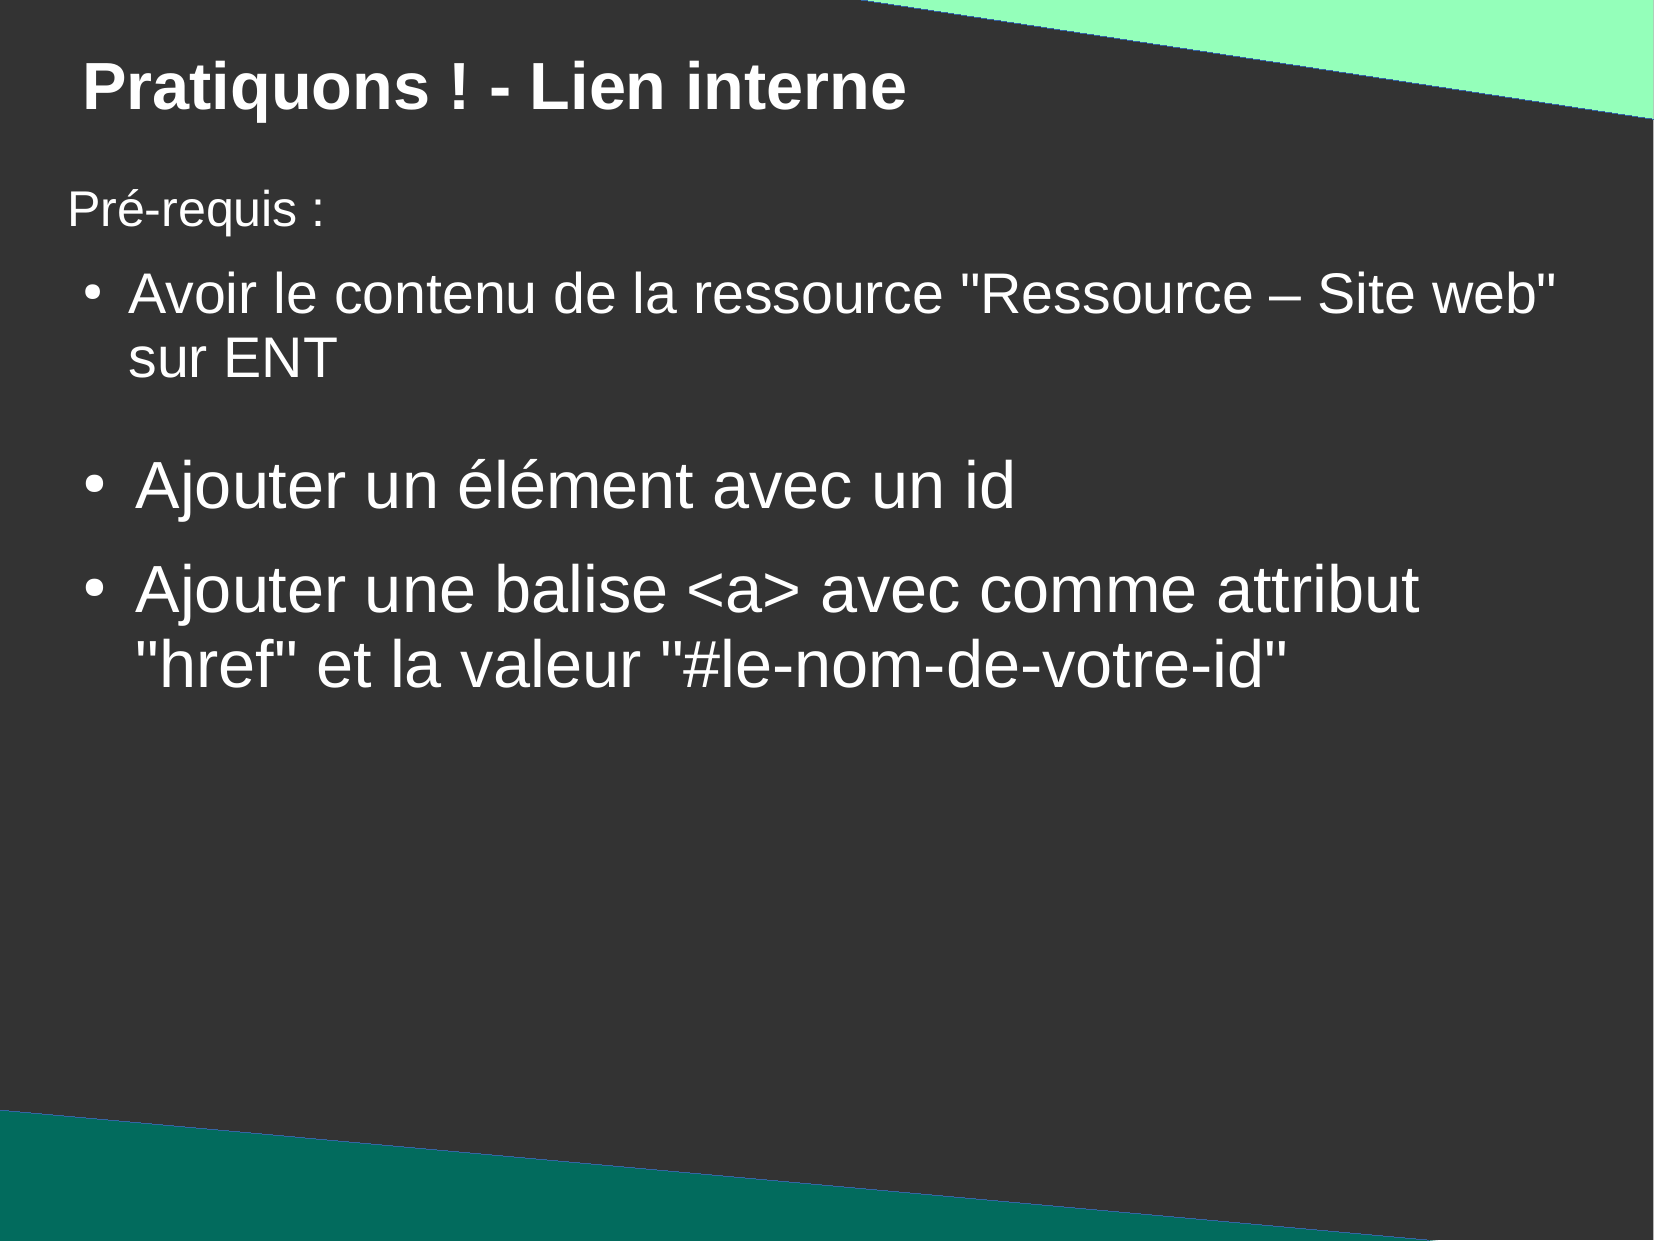

# Pratiquons ! - Lien interne
Pré-requis :
Avoir le contenu de la ressource "Ressource – Site web" sur ENT
Ajouter un élément avec un id
Ajouter une balise <a> avec comme attribut "href" et la valeur "#le-nom-de-votre-id"